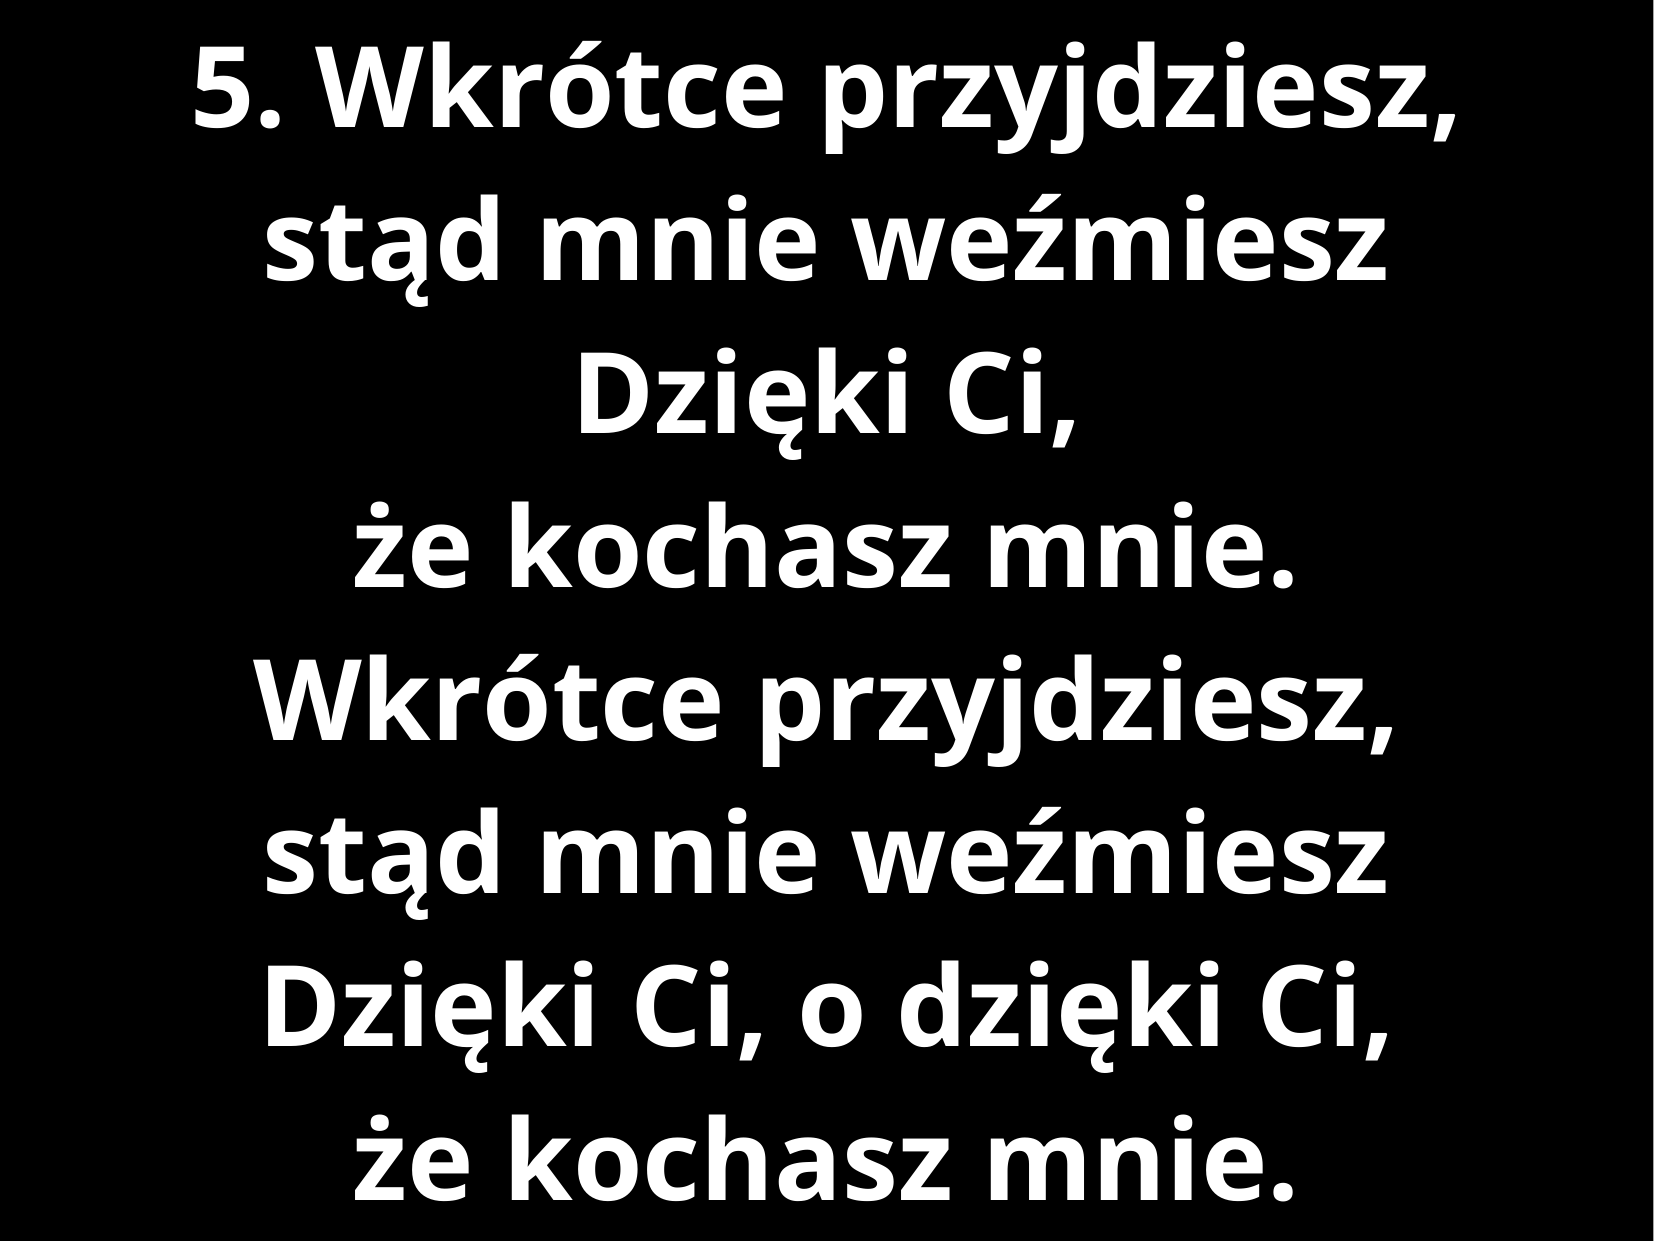

# 5. Wkrótce przyjdziesz, stąd mnie weźmiesz Dzięki Ci, że kochasz mnie. Wkrótce przyjdziesz, stąd mnie weźmiesz Dzięki Ci, o dzięki Ci, że kochasz mnie.